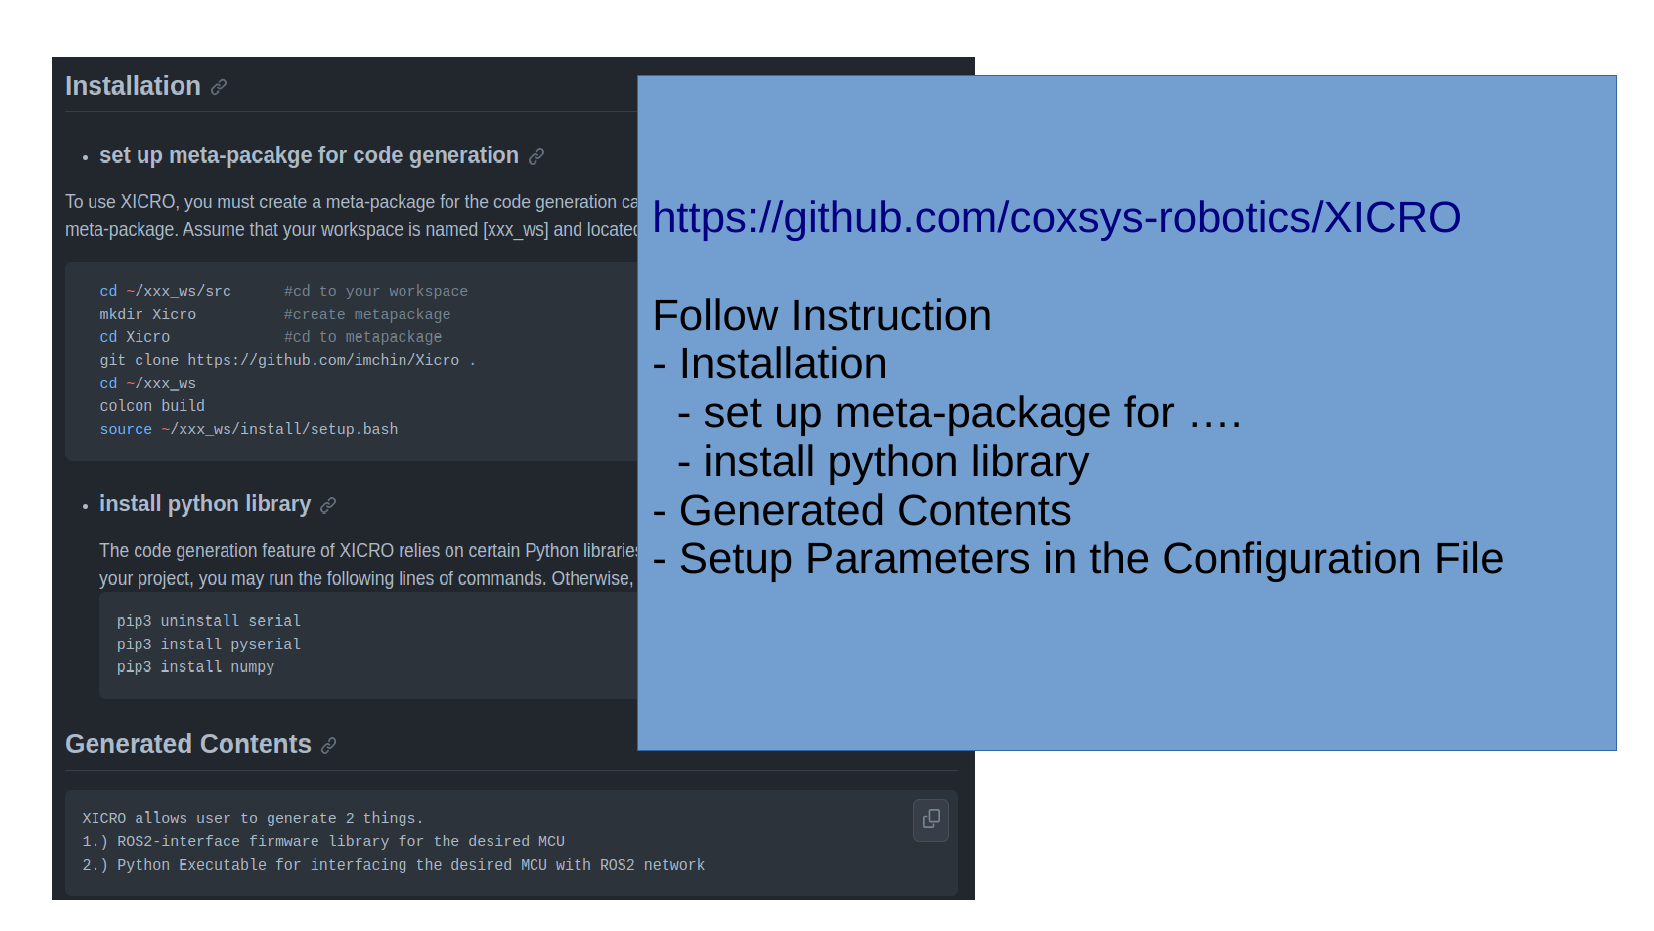

https://github.com/coxsys-robotics/XICRO
Follow Instruction
- Installation
 - set up meta-package for ….
 - install python library
- Generated Contents
- Setup Parameters in the Configuration File